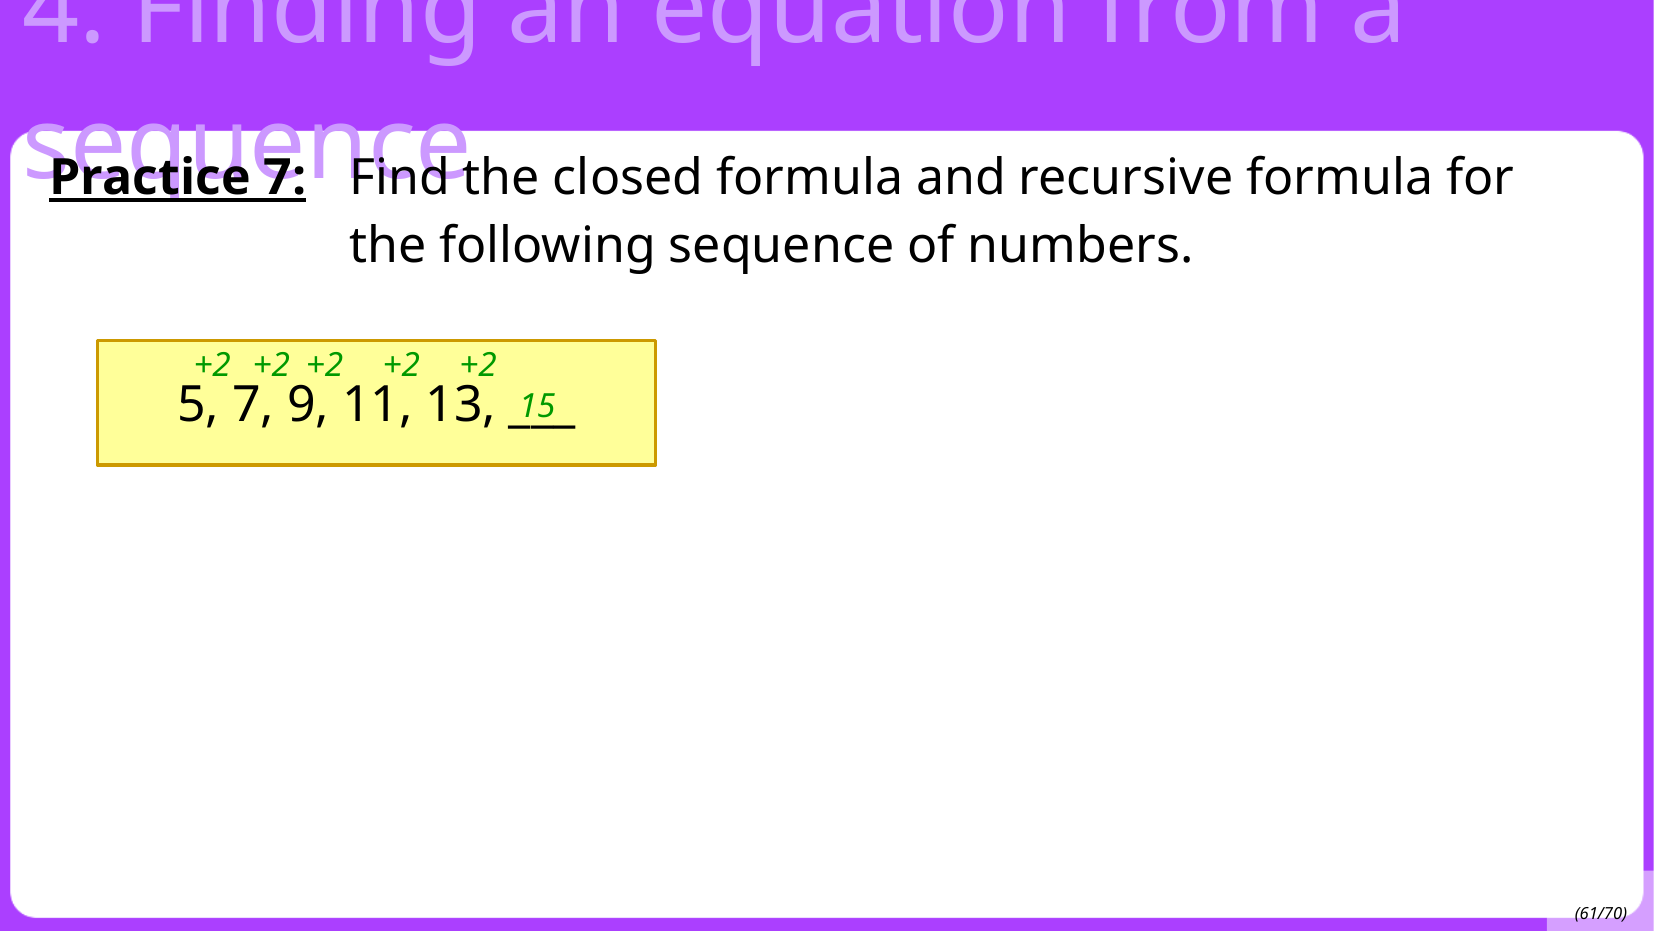

# 4. Finding an equation from a sequence
Practice 7: 	Find the closed formula and recursive formula for
				the following sequence of numbers.
+2
+2
+2
+2
+2
5, 7, 9, 11, 13, ___
15